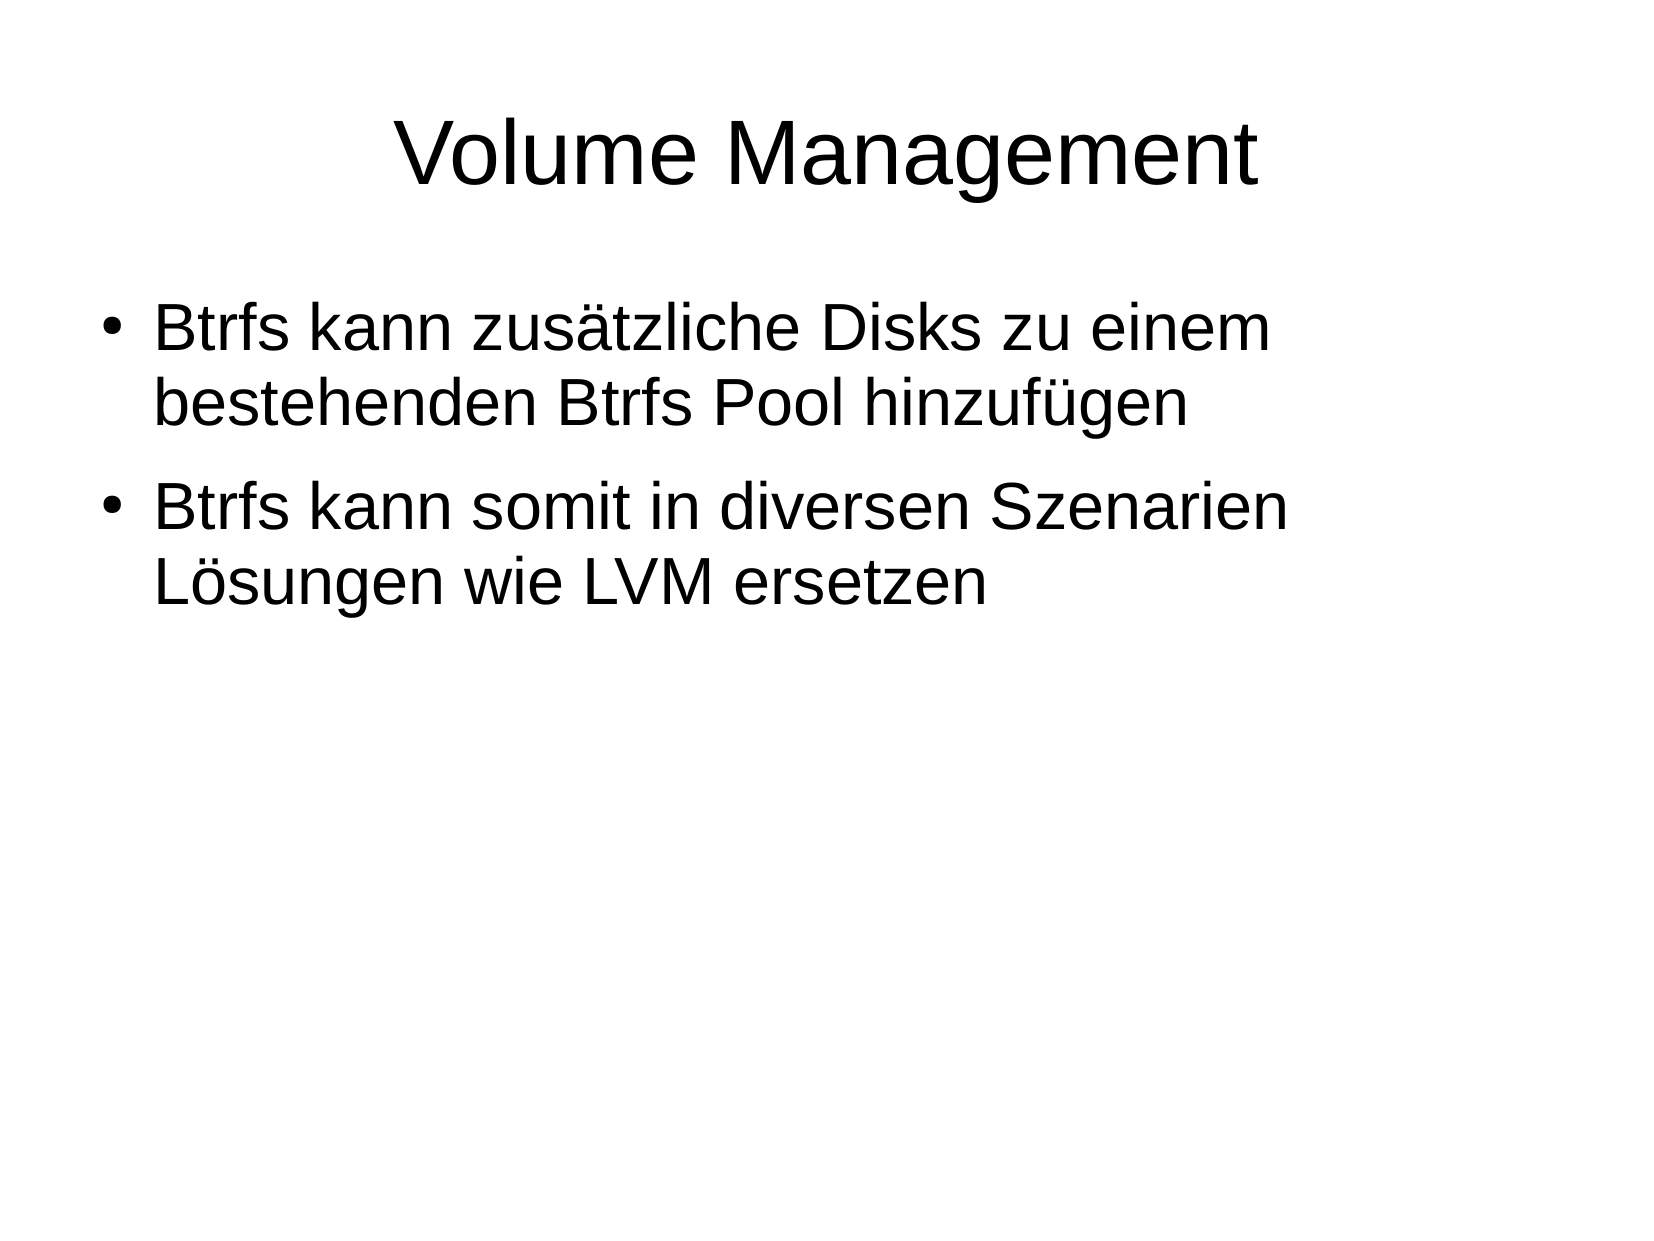

# Volume Management
Btrfs kann zusätzliche Disks zu einem bestehenden Btrfs Pool hinzufügen
Btrfs kann somit in diversen Szenarien Lösungen wie LVM ersetzen